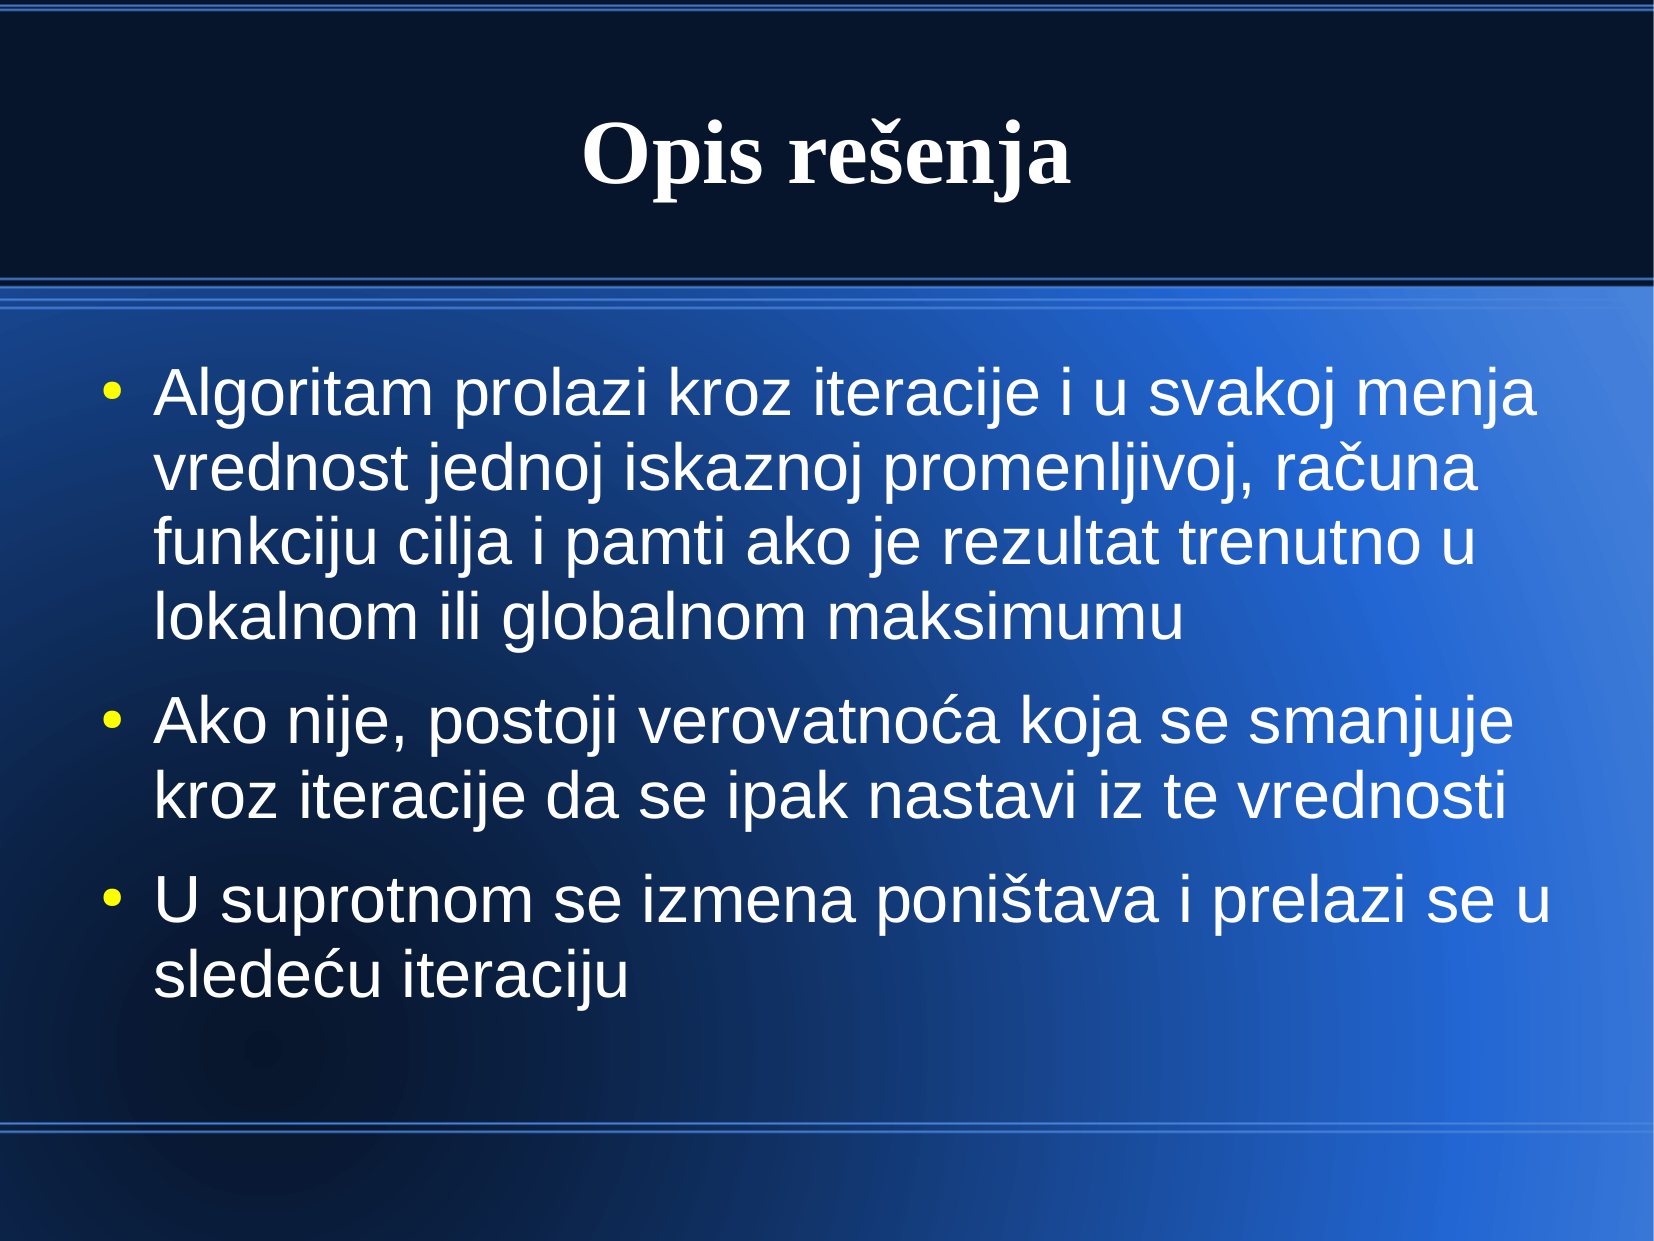

# Opis rešenja
Algoritam prolazi kroz iteracije i u svakoj menja vrednost jednoj iskaznoj promenljivoj, računa funkciju cilja i pamti ako je rezultat trenutno u lokalnom ili globalnom maksimumu
Ako nije, postoji verovatnoća koja se smanjuje kroz iteracije da se ipak nastavi iz te vrednosti
U suprotnom se izmena poništava i prelazi se u sledeću iteraciju